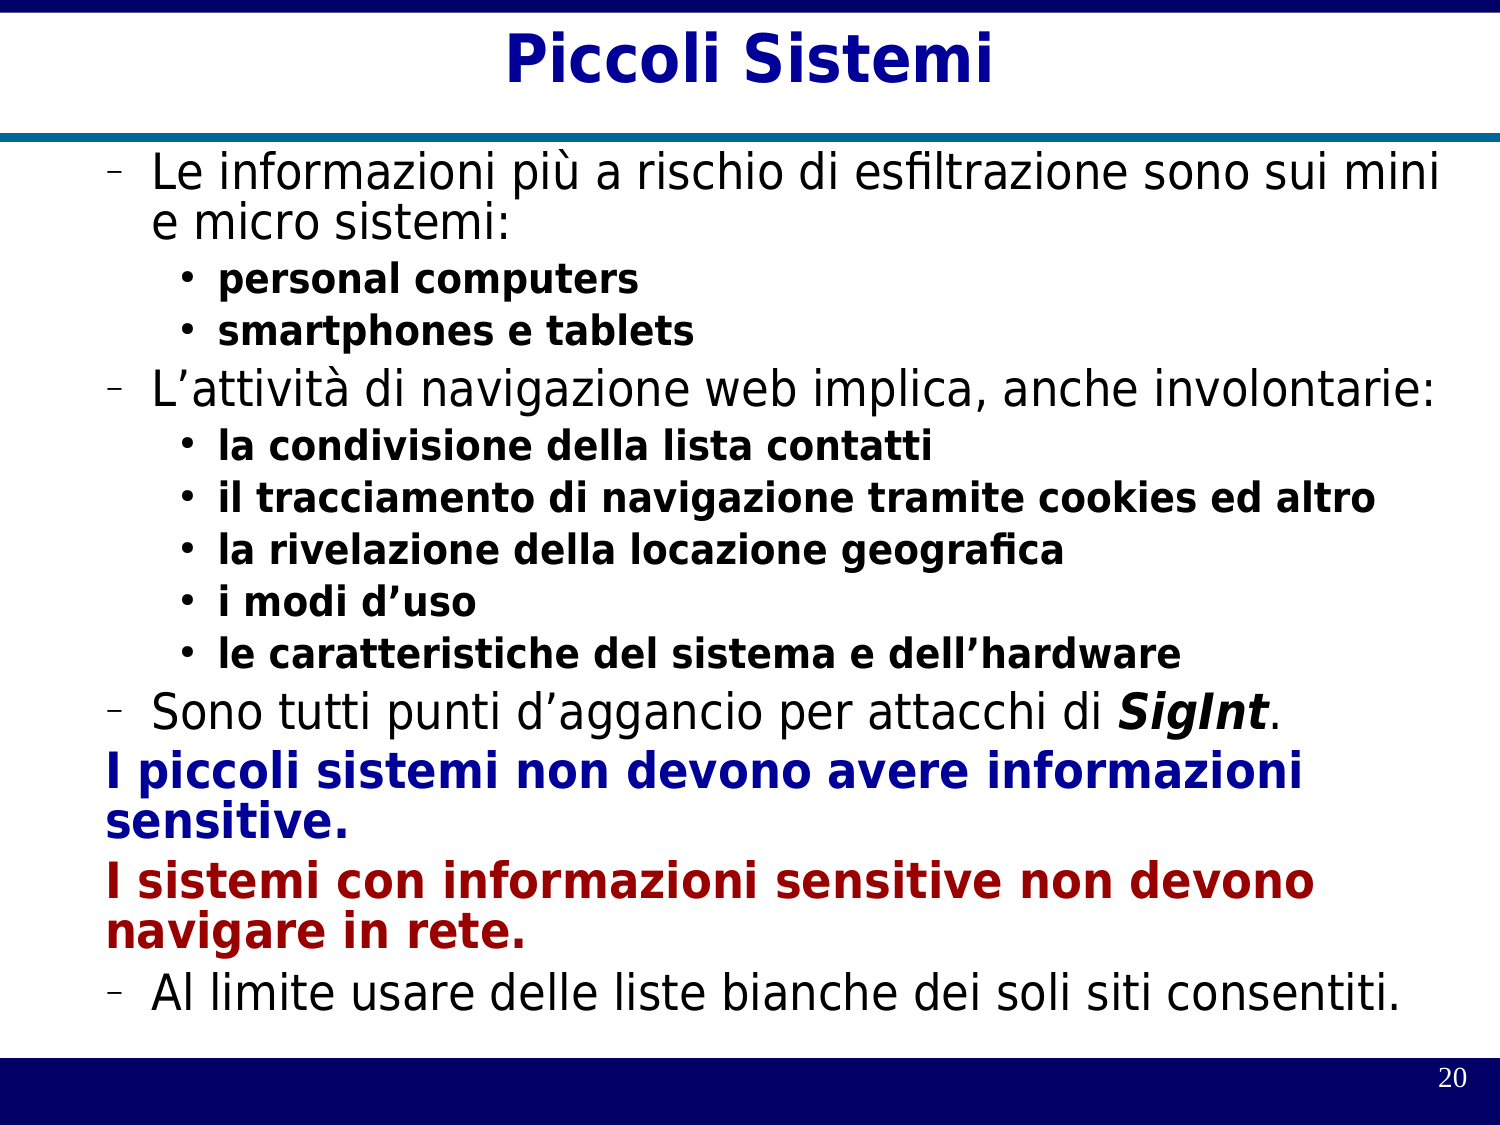

# Piccoli Sistemi
Le informazioni più a rischio di esfiltrazione sono sui mini e micro sistemi:
personal computers
smartphones e tablets
L’attività di navigazione web implica, anche involontarie:
la condivisione della lista contatti
il tracciamento di navigazione tramite cookies ed altro
la rivelazione della locazione geografica
i modi d’uso
le caratteristiche del sistema e dell’hardware
Sono tutti punti d’aggancio per attacchi di SigInt.
I piccoli sistemi non devono avere informazioni sensitive.
I sistemi con informazioni sensitive non devono navigare in rete.
Al limite usare delle liste bianche dei soli siti consentiti.